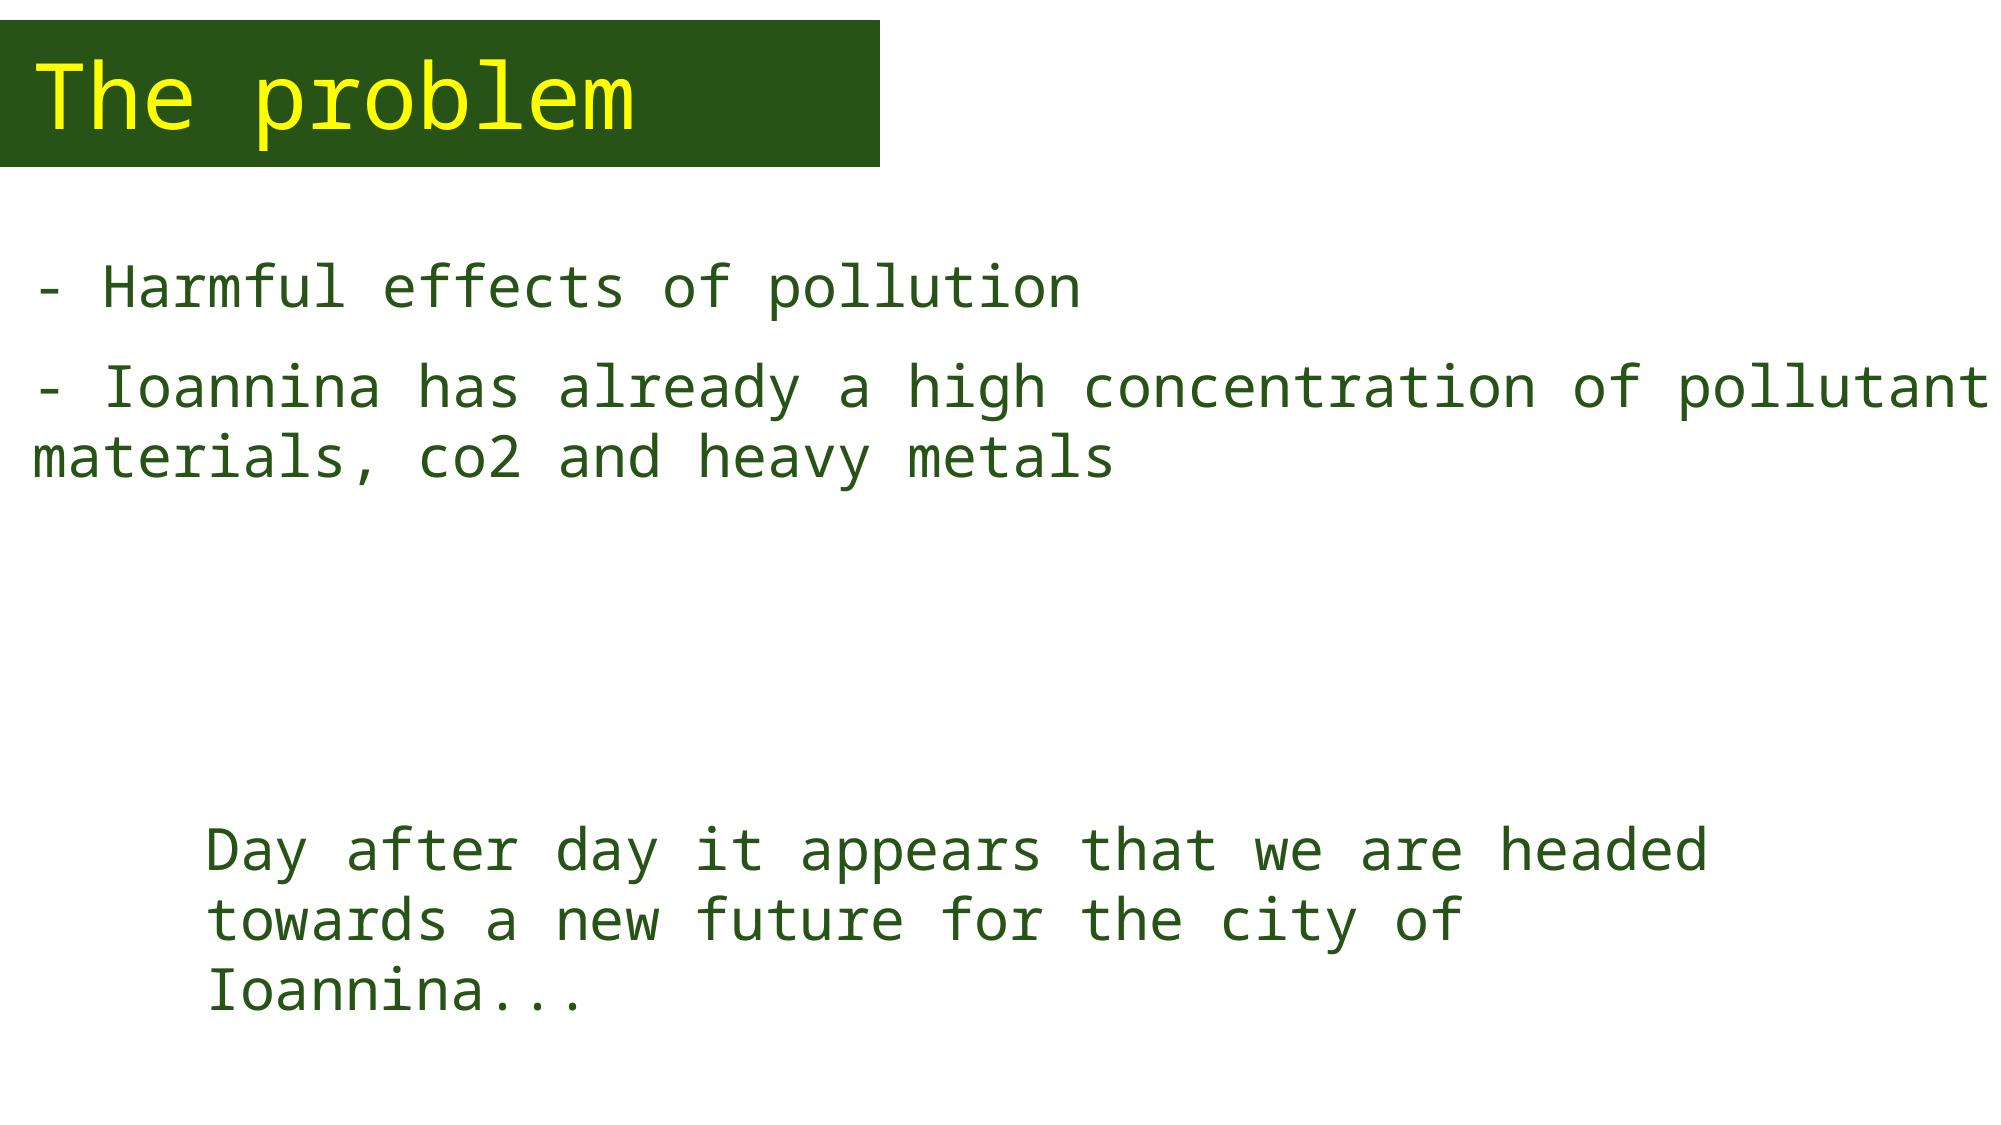

The problem
- Harmful effects of pollution
- Ioannina has already a high concentration of pollutant materials, co2 and heavy metals
Day after day it appears that we are headed towards a new future for the city of Ioannina...